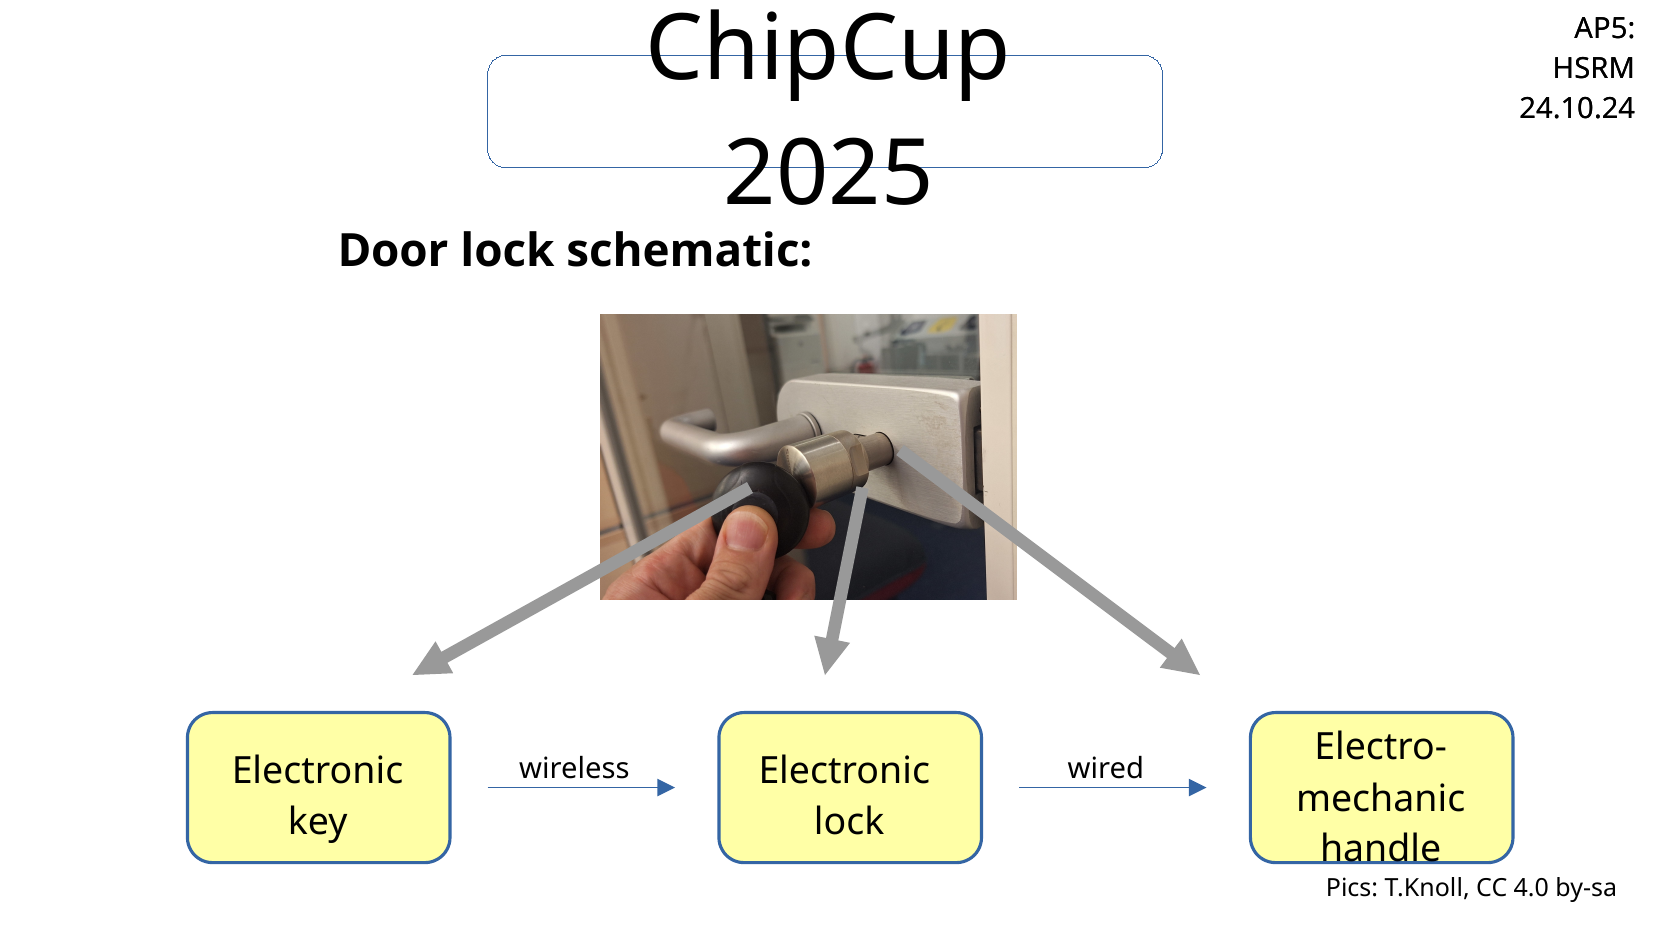

AP5:
HSRM
24.10.24
AP5:
HSRM
24.10.24
# ChipCup 2025
Door lock schematic:
Electro-mechanic handle
Electronic key
Electronic
lock
wireless
wired
Pics: T.Knoll, CC 4.0 by-sa